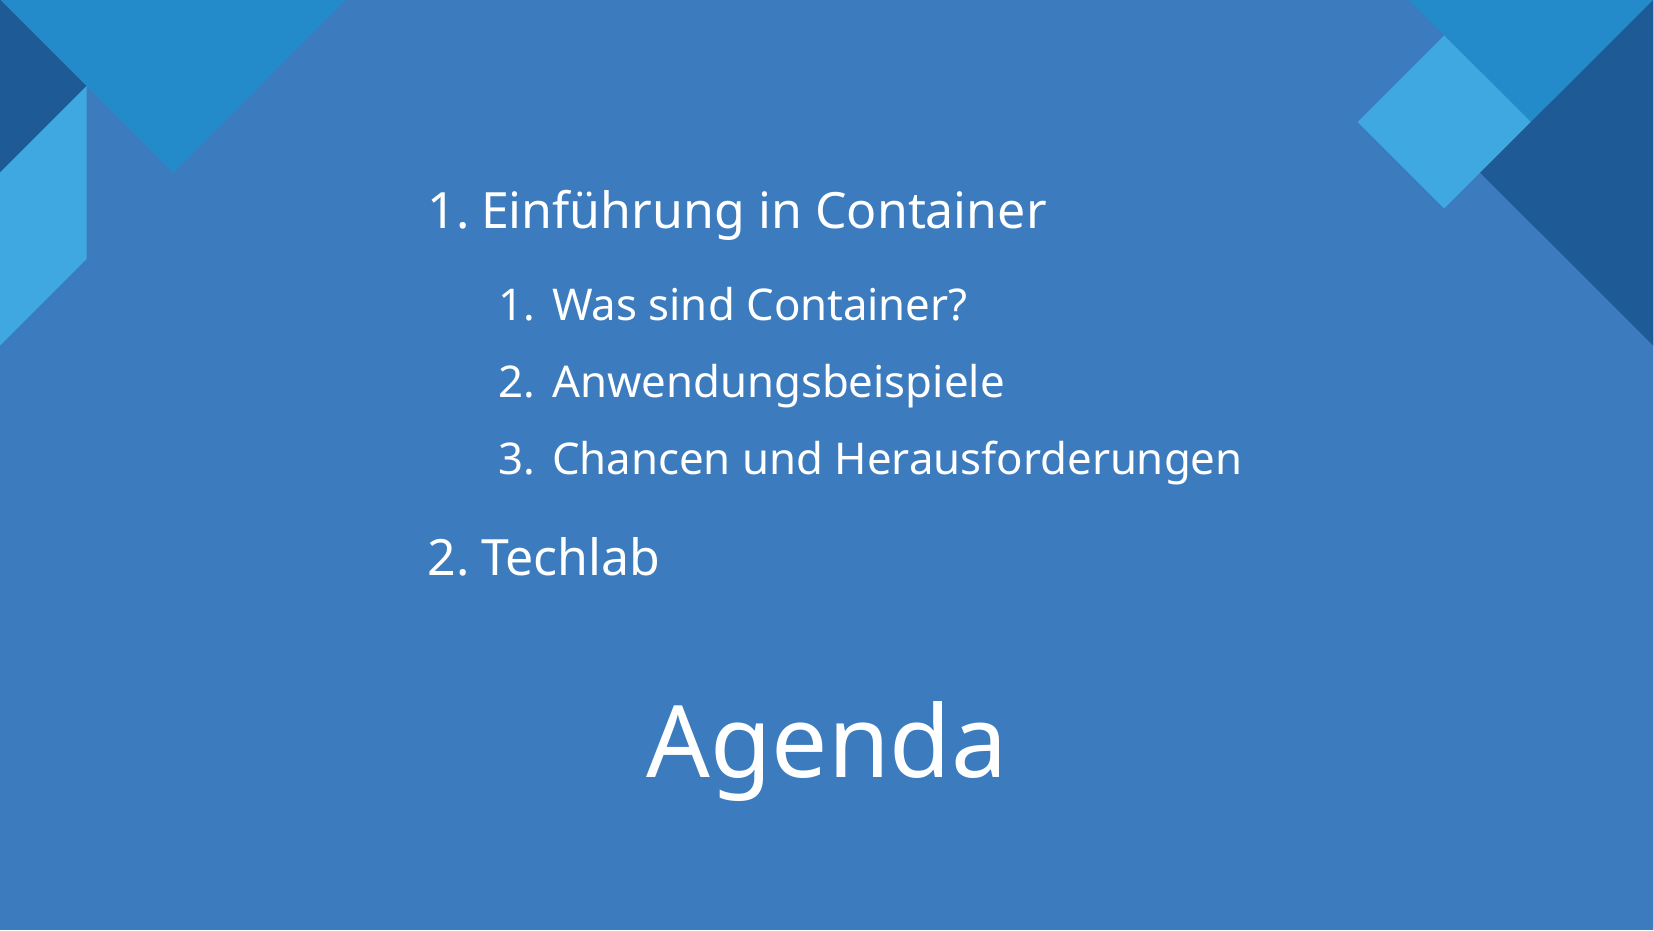

Einführung in Container
Was sind Container?
Anwendungsbeispiele
Chancen und Herausforderungen
Techlab
# Agenda